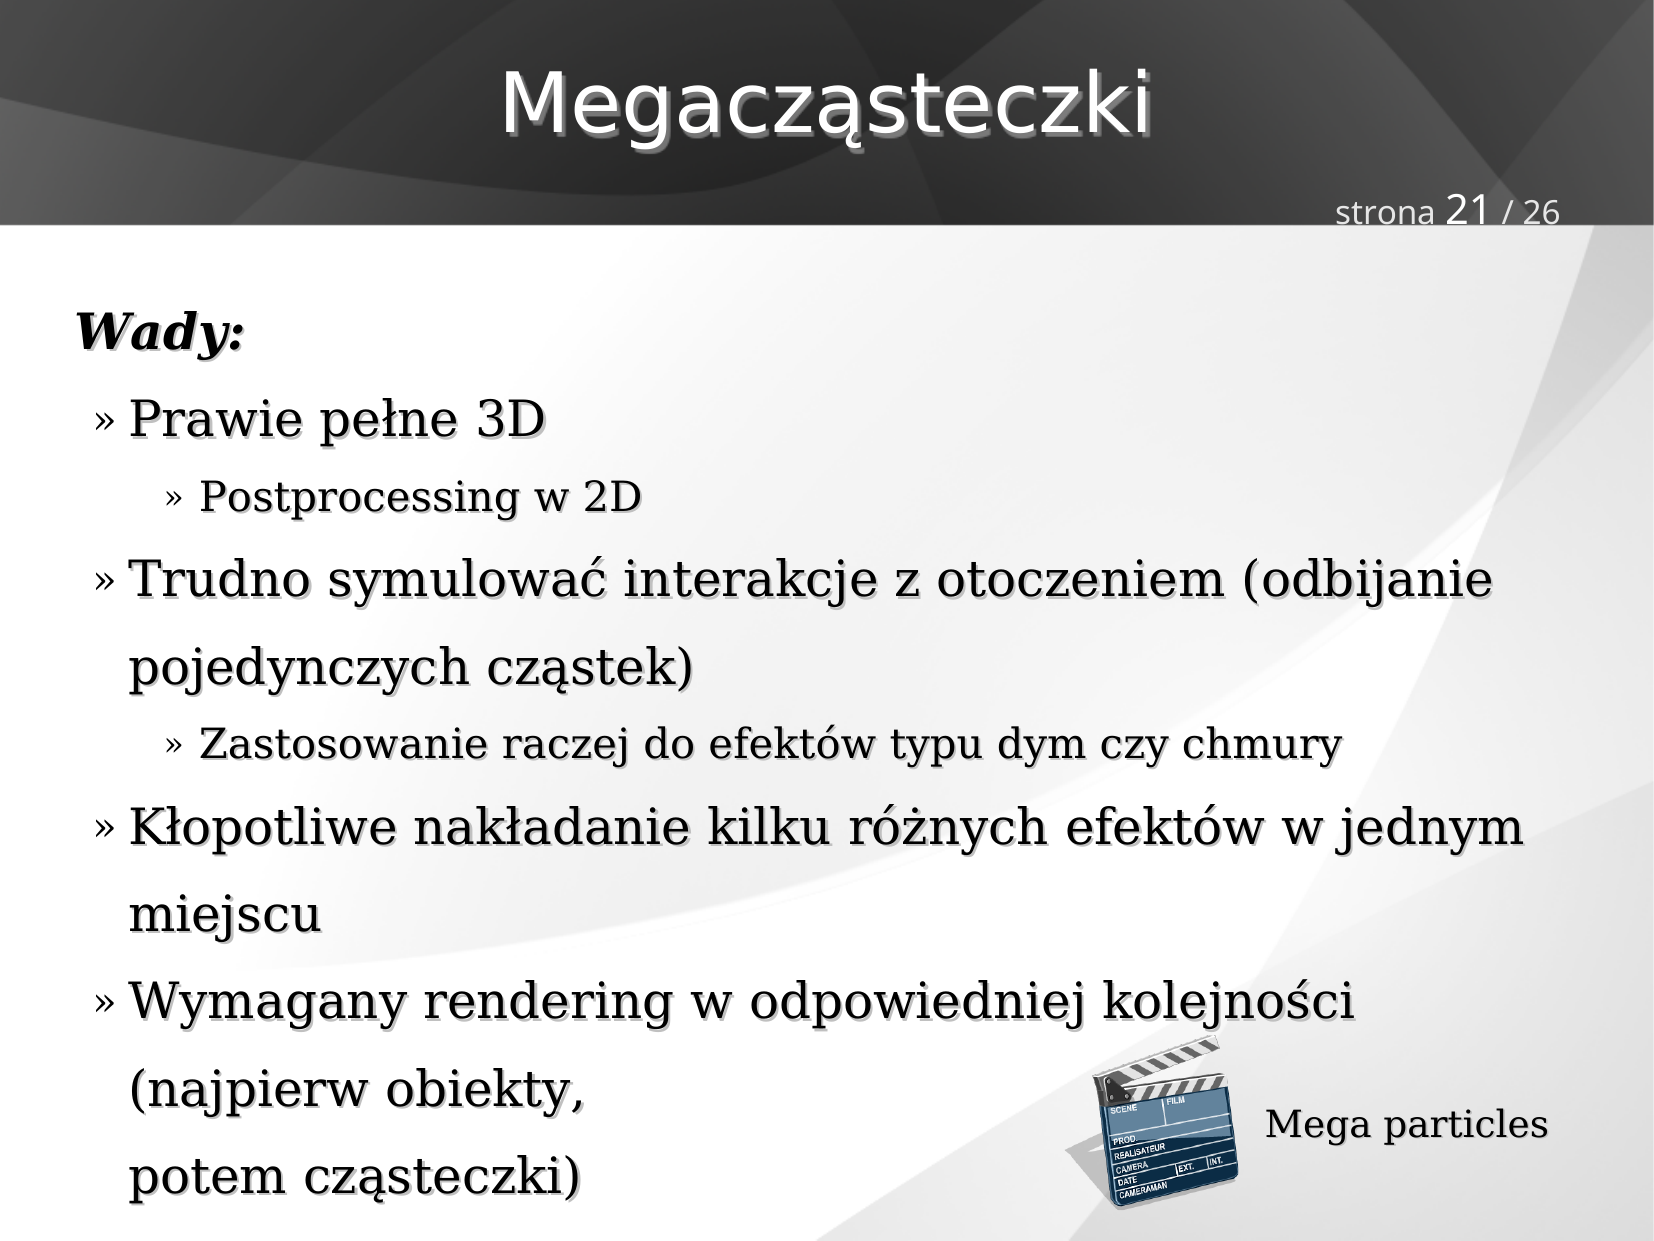

# Megacząsteczki
strona / 26
Wady:
Prawie pełne 3D
Postprocessing w 2D
Trudno symulować interakcje z otoczeniem (odbijanie pojedynczych cząstek)
Zastosowanie raczej do efektów typu dym czy chmury
Kłopotliwe nakładanie kilku różnych efektów w jednym miejscu
Wymagany rendering w odpowiedniej kolejności
(najpierw obiekty,
potem cząsteczki)
Mega particles